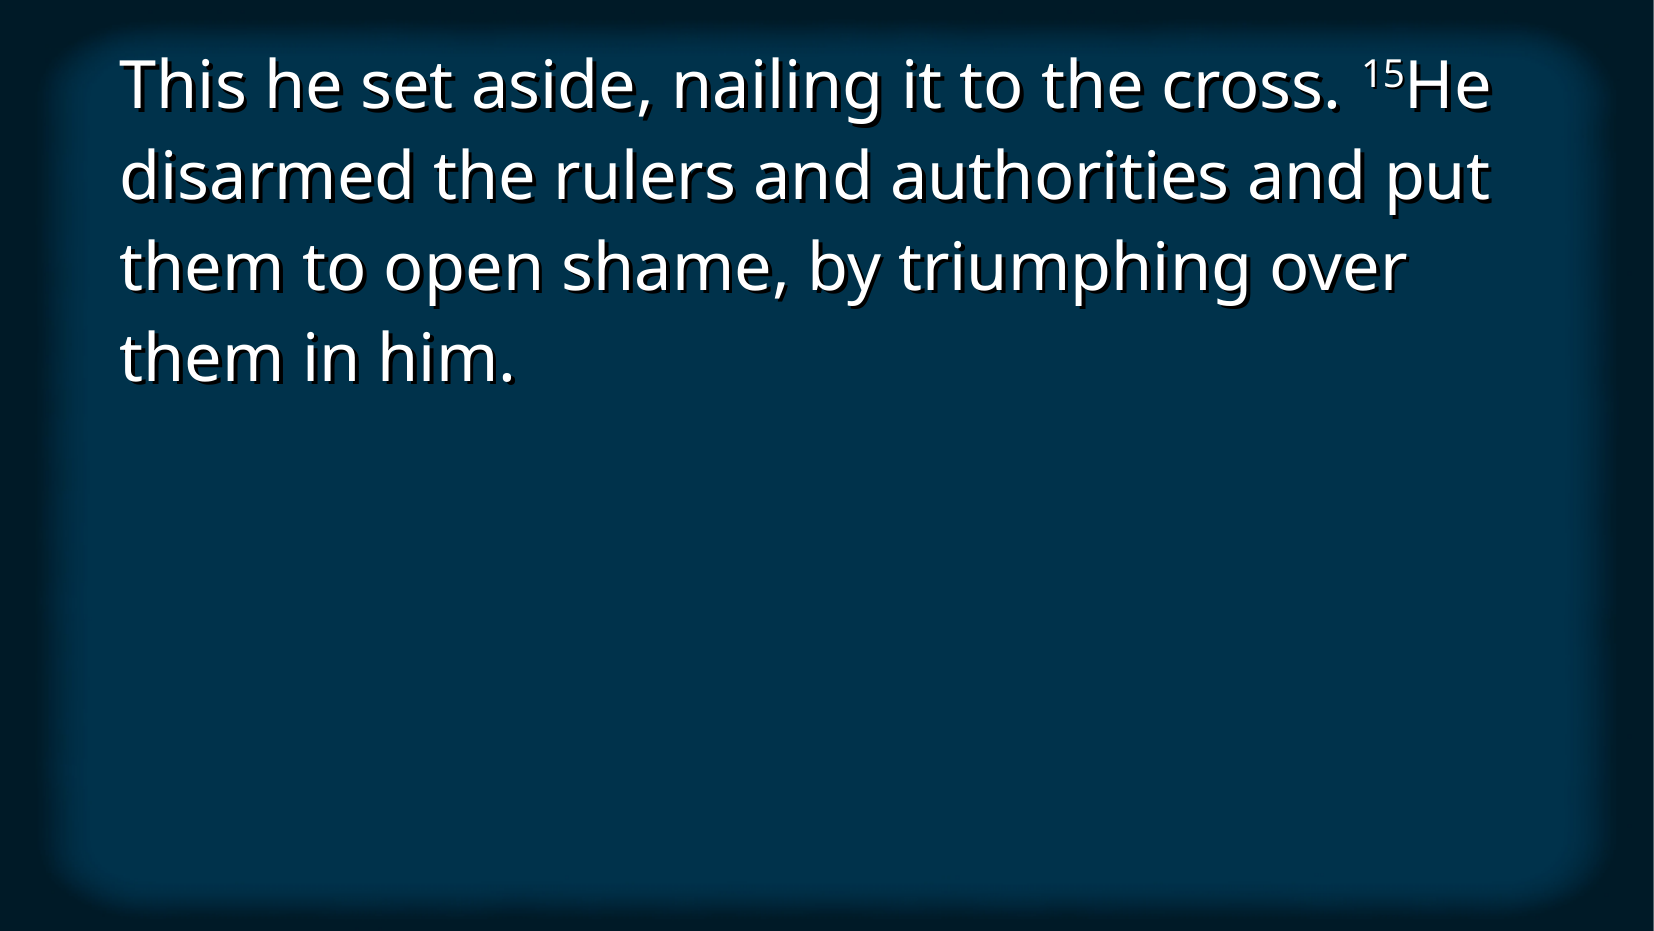

This he set aside, nailing it to the cross. 15He disarmed the rulers and authorities and put them to open shame, by triumphing over them in him.